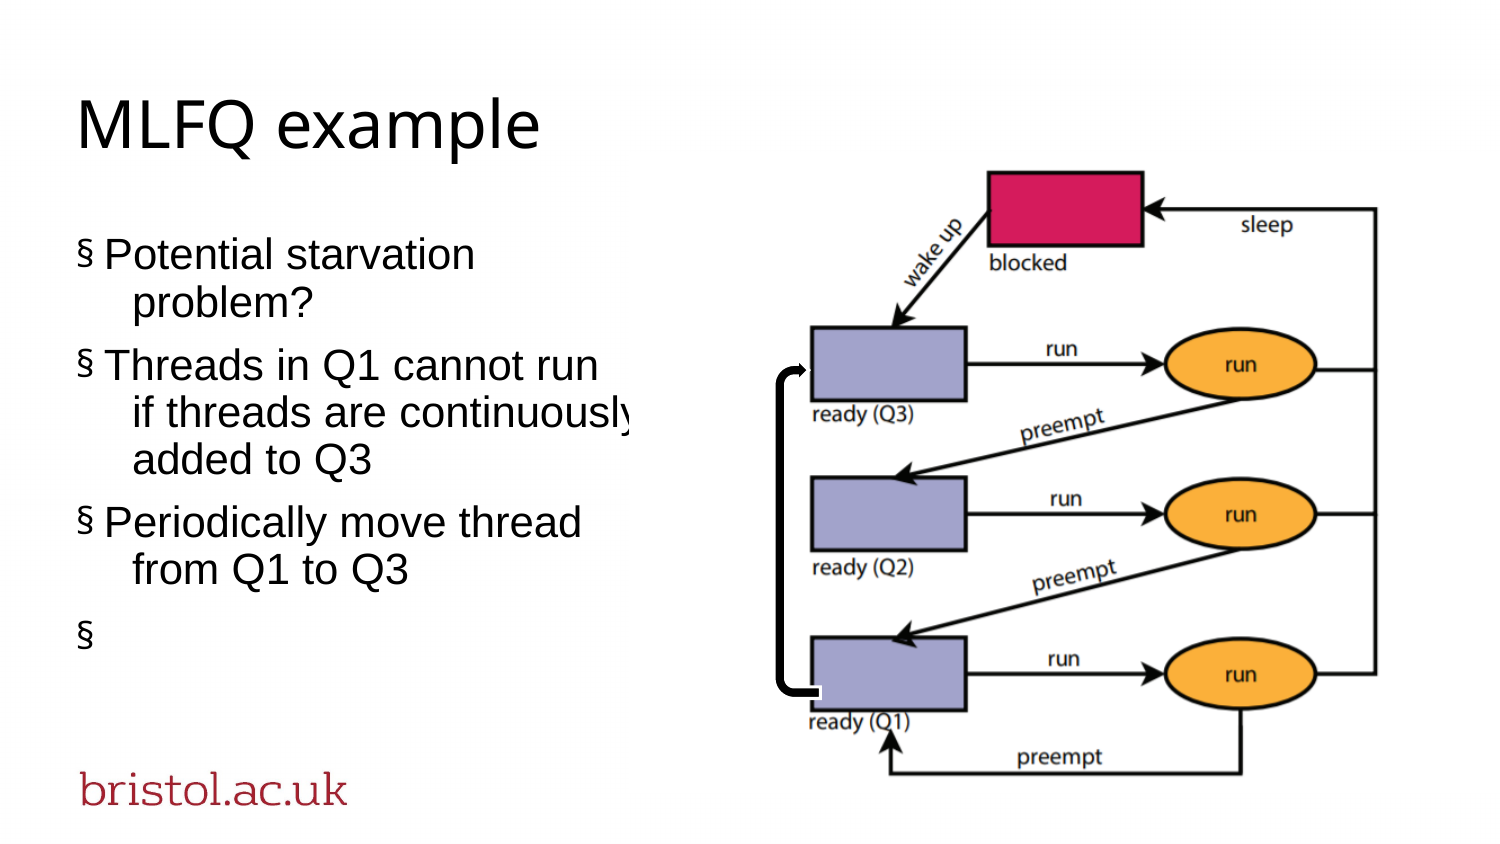

# MLFQ example
Potential starvation
problem?
Threads in Q1 cannot run
if threads are continuously
added to Q3
Periodically move thread
from Q1 to Q3